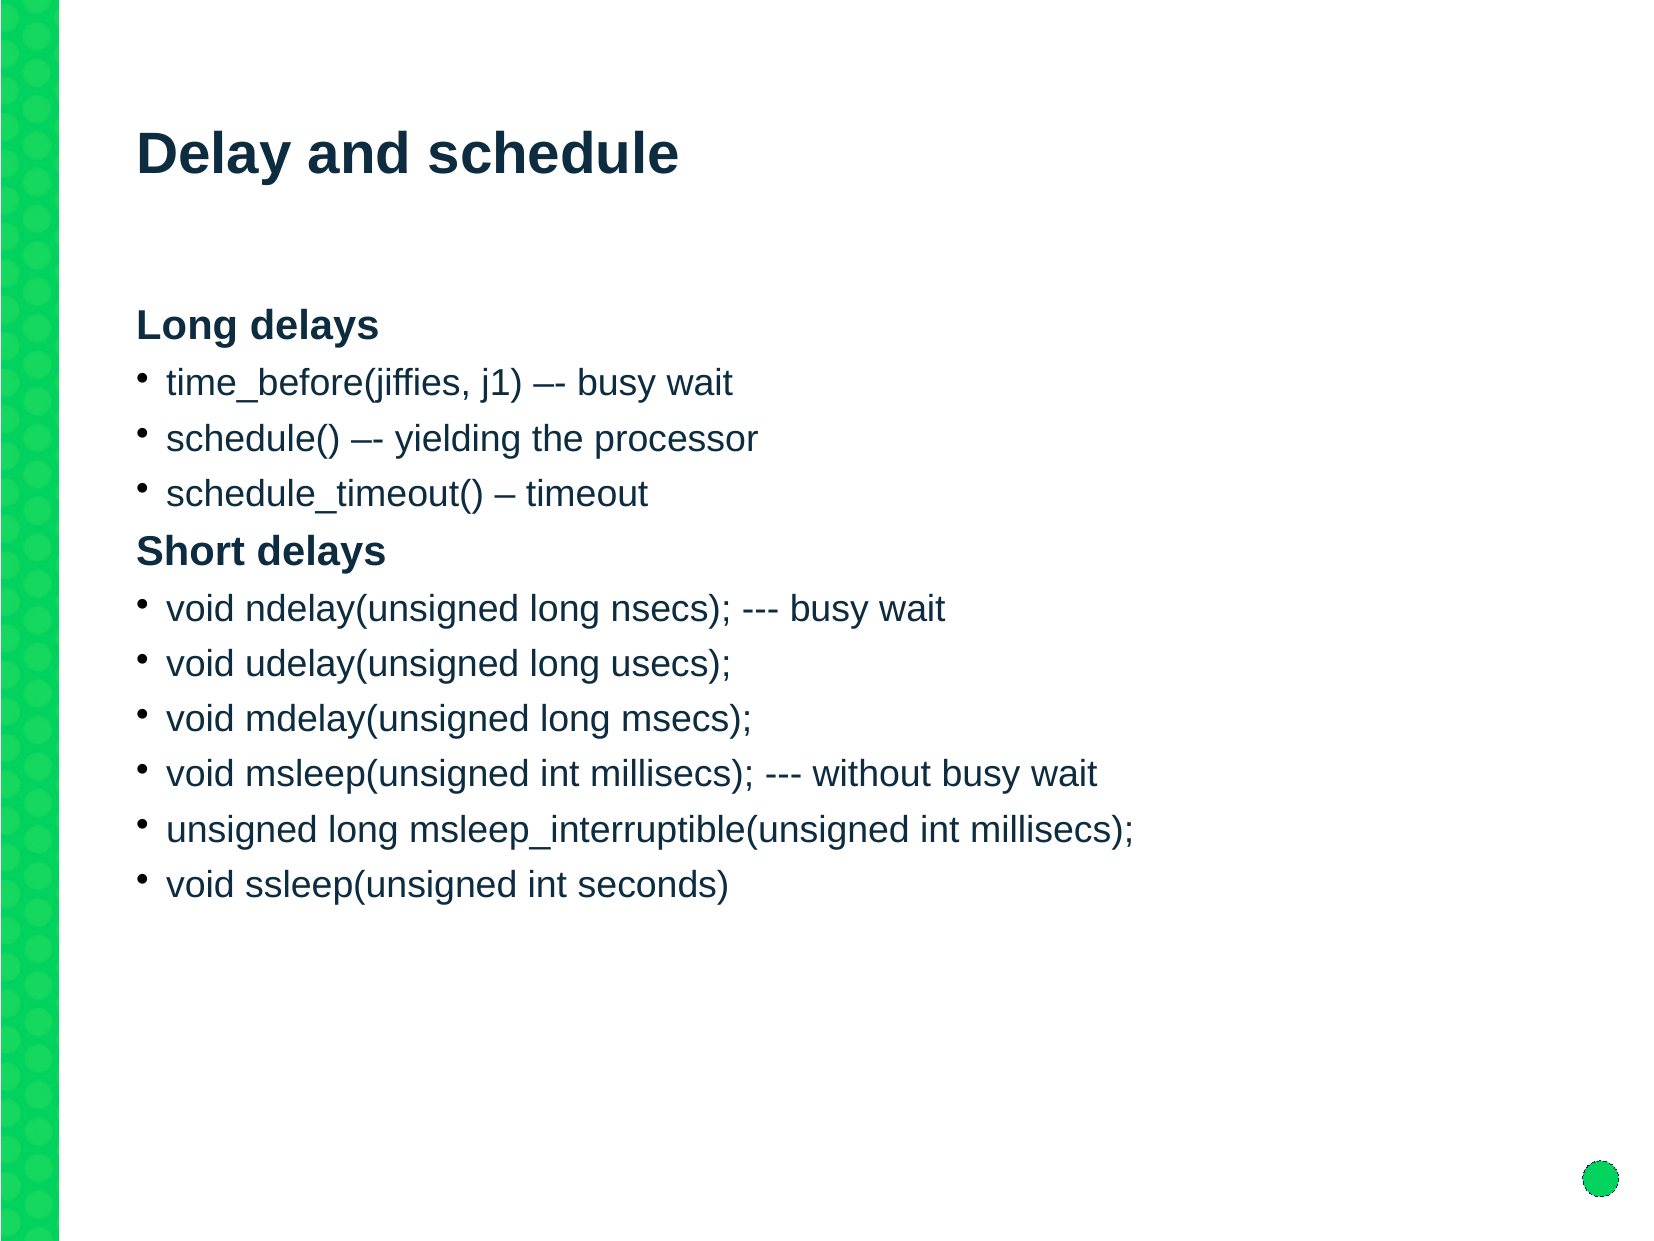

# Delay and schedule
Long delays
time_before(jiffies, j1) –- busy wait
schedule() –- yielding the processor
schedule_timeout() – timeout
Short delays
void ndelay(unsigned long nsecs); --- busy wait
void udelay(unsigned long usecs);
void mdelay(unsigned long msecs);
void msleep(unsigned int millisecs); --- without busy wait
unsigned long msleep_interruptible(unsigned int millisecs);
void ssleep(unsigned int seconds)